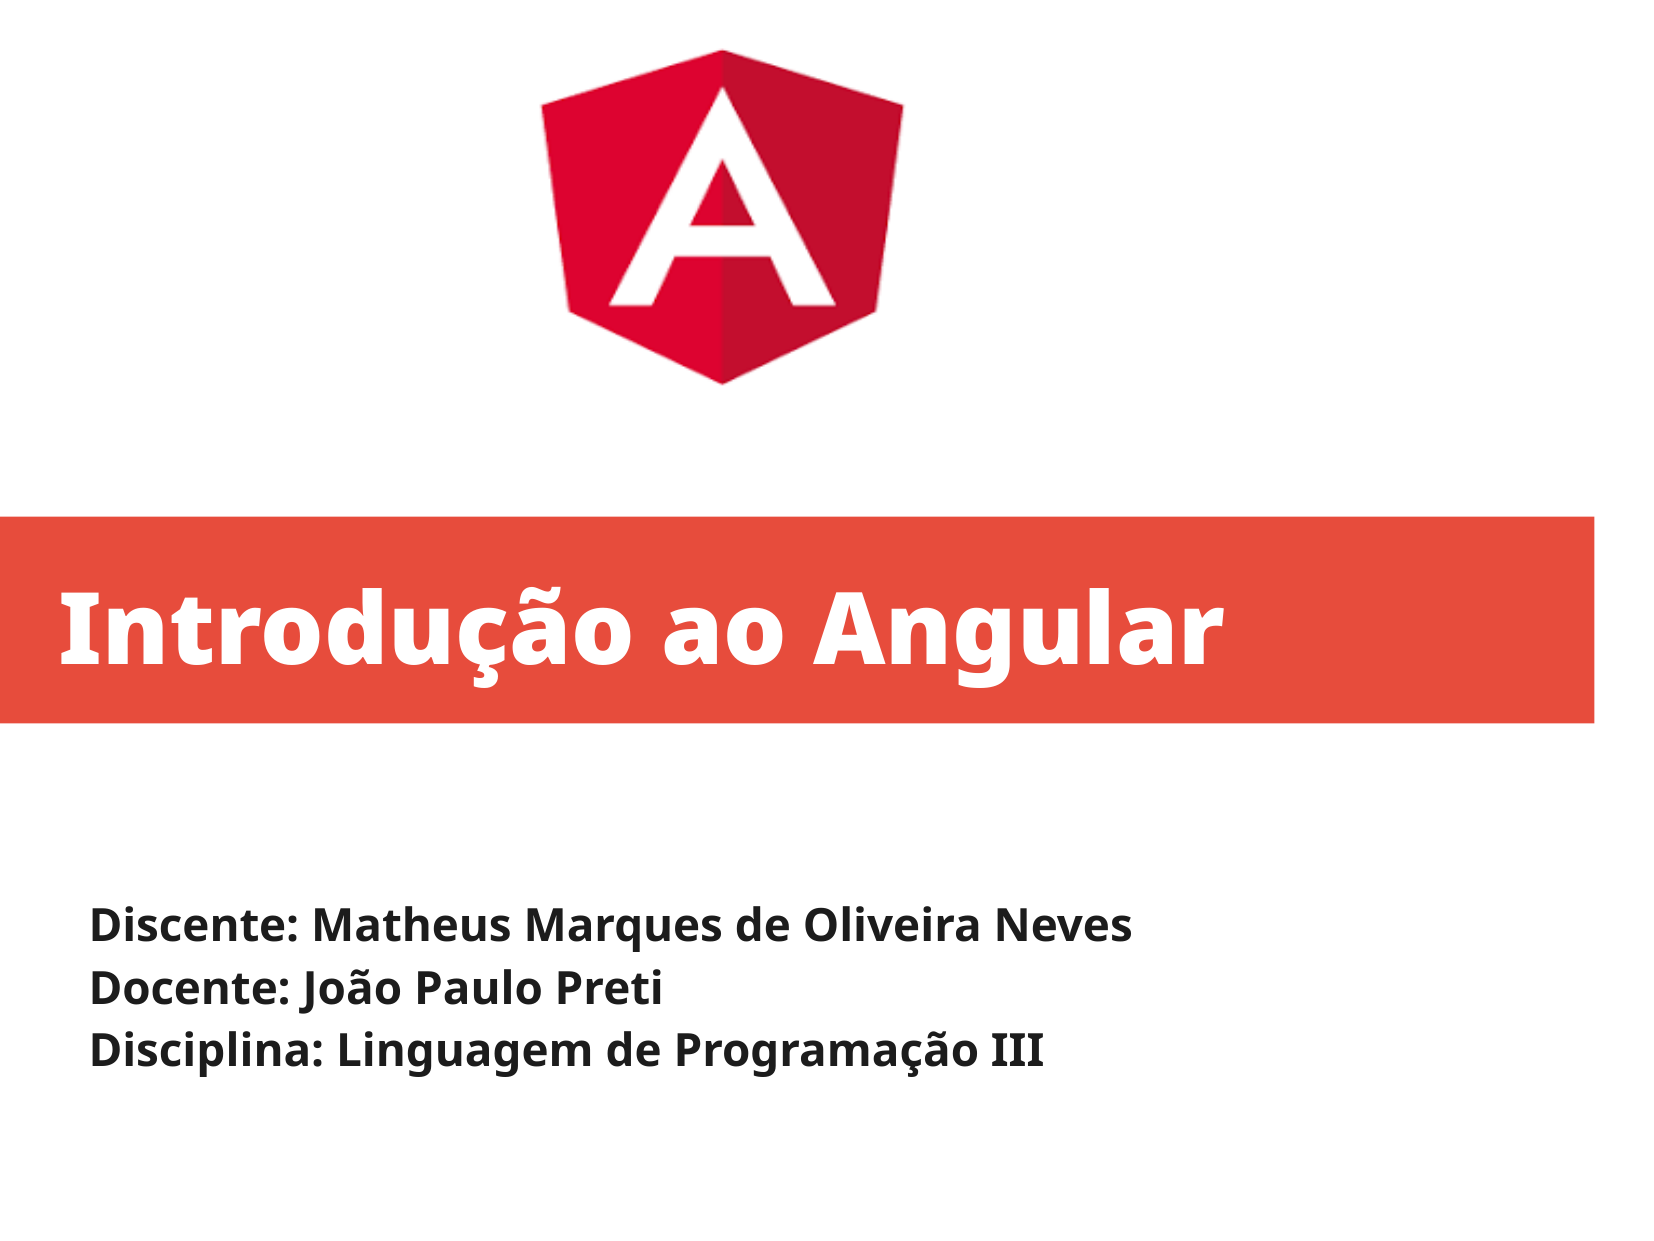

# Introdução ao Angular
Discente: Matheus Marques de Oliveira Neves
Docente: João Paulo Preti
Disciplina: Linguagem de Programação III